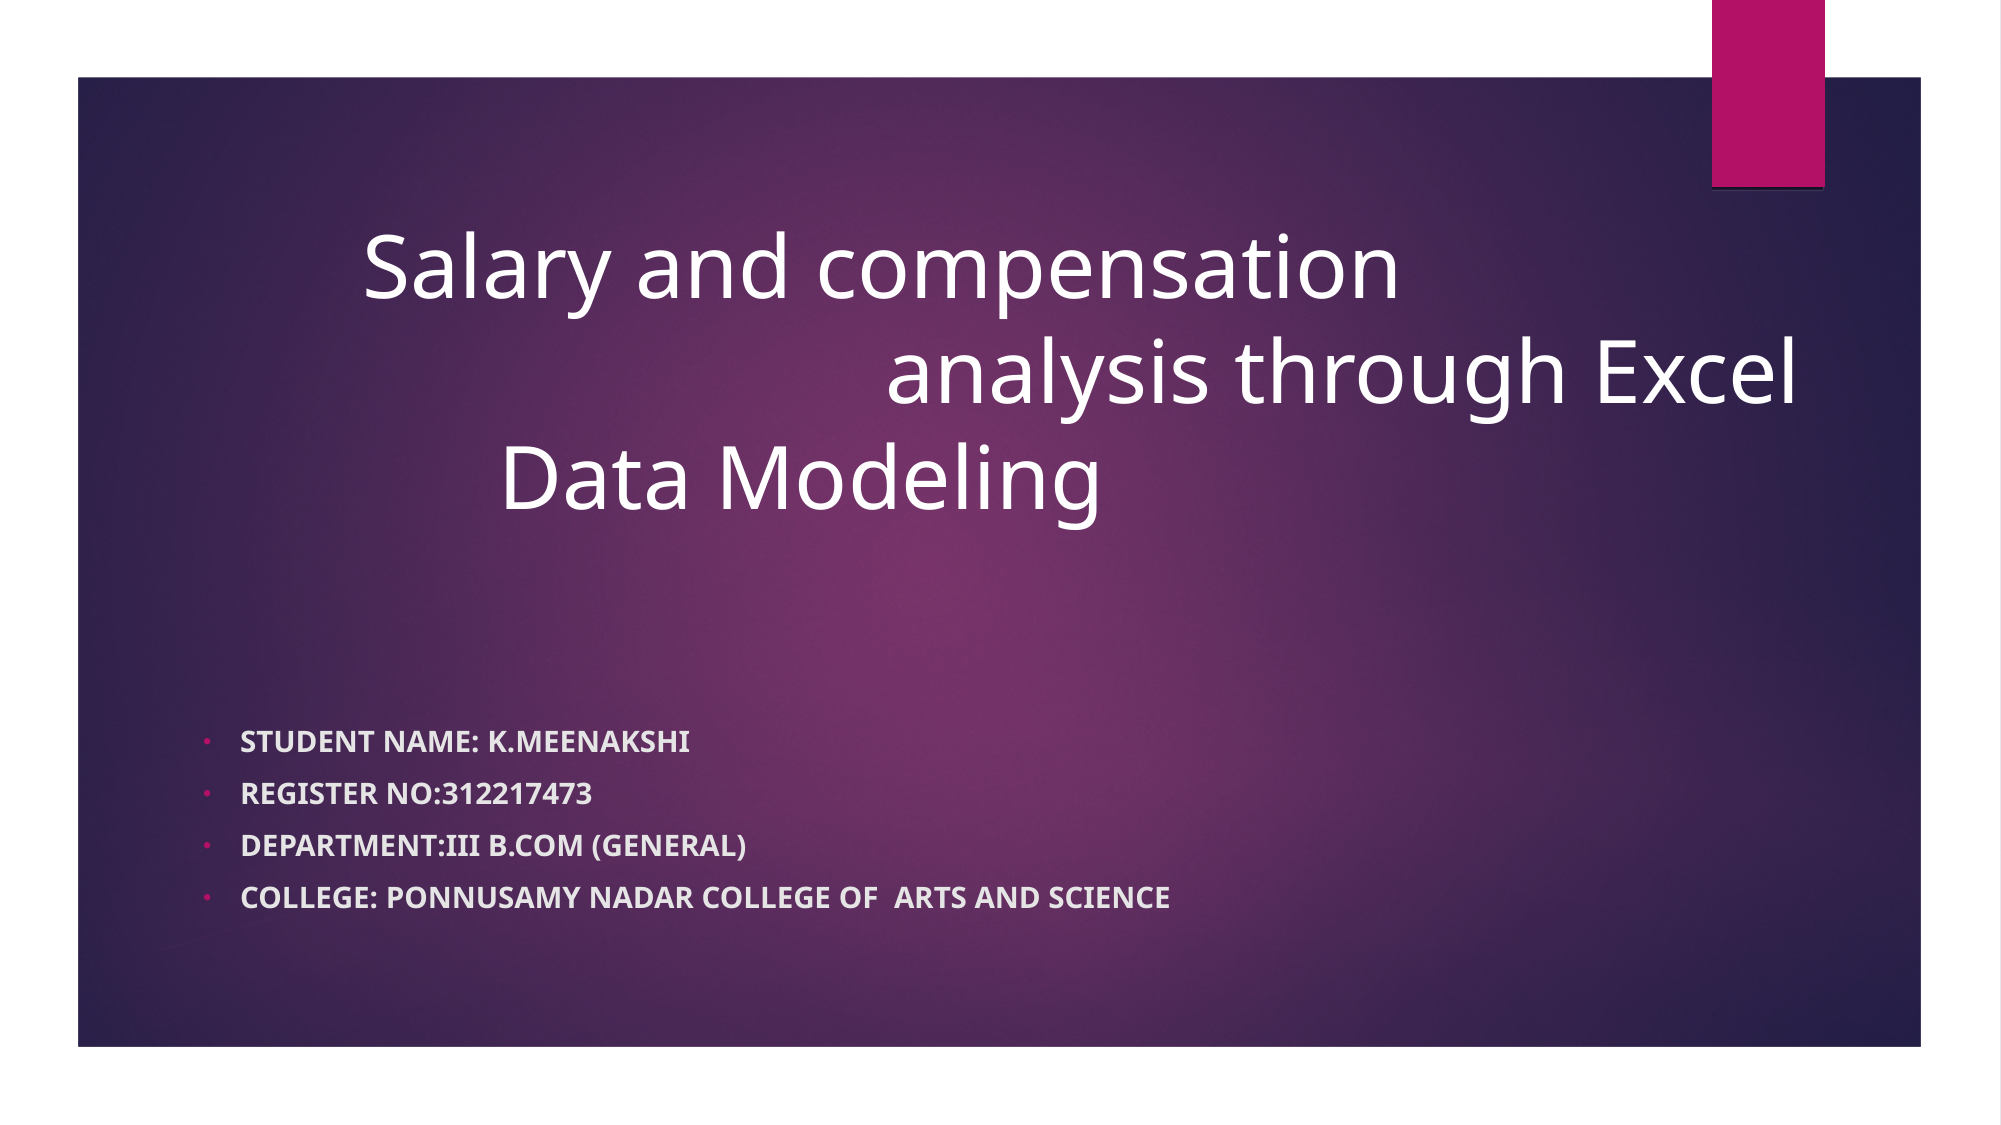

# Salary and compensation analysis through Excel Data Modeling
STUDENT NAME: K.MEENAKSHI
REGISTER NO:312217473
DEPARTMENT:III B.COM (GENERAL)
COLLEGE: PONNUSAMY NADAR COLLEGE OF ARTS AND SCIENCE